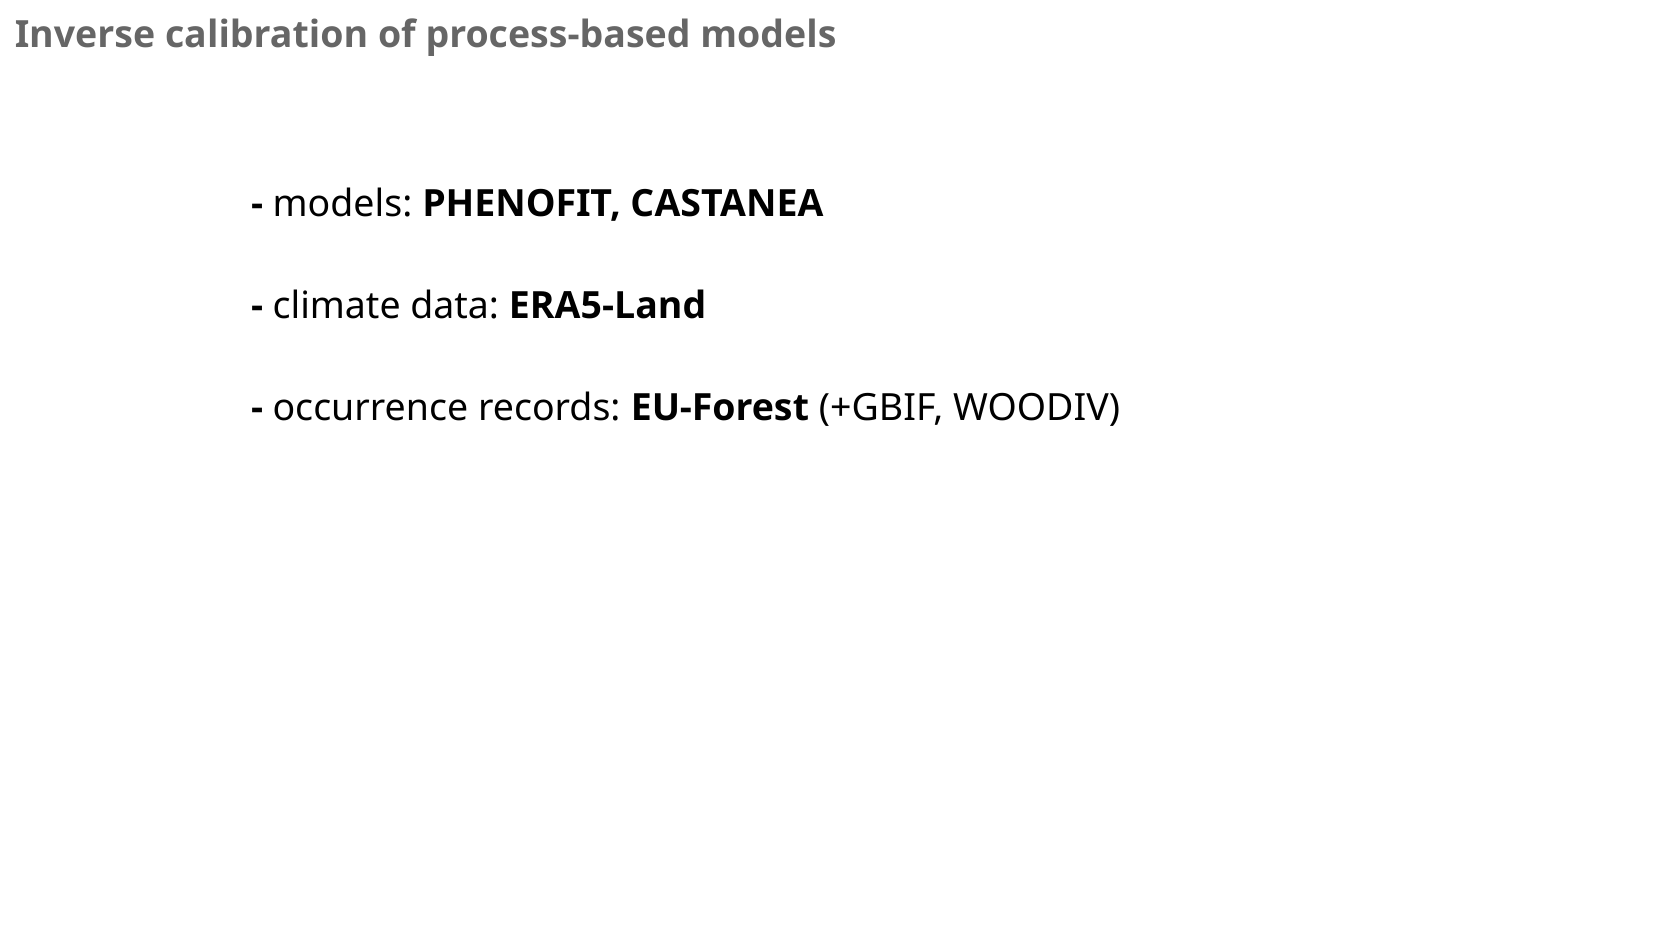

Inverse calibration of process-based models
- models: PHENOFIT, CASTANEA
- climate data: ERA5-Land
- occurrence records: EU-Forest (+GBIF, WOODIV)